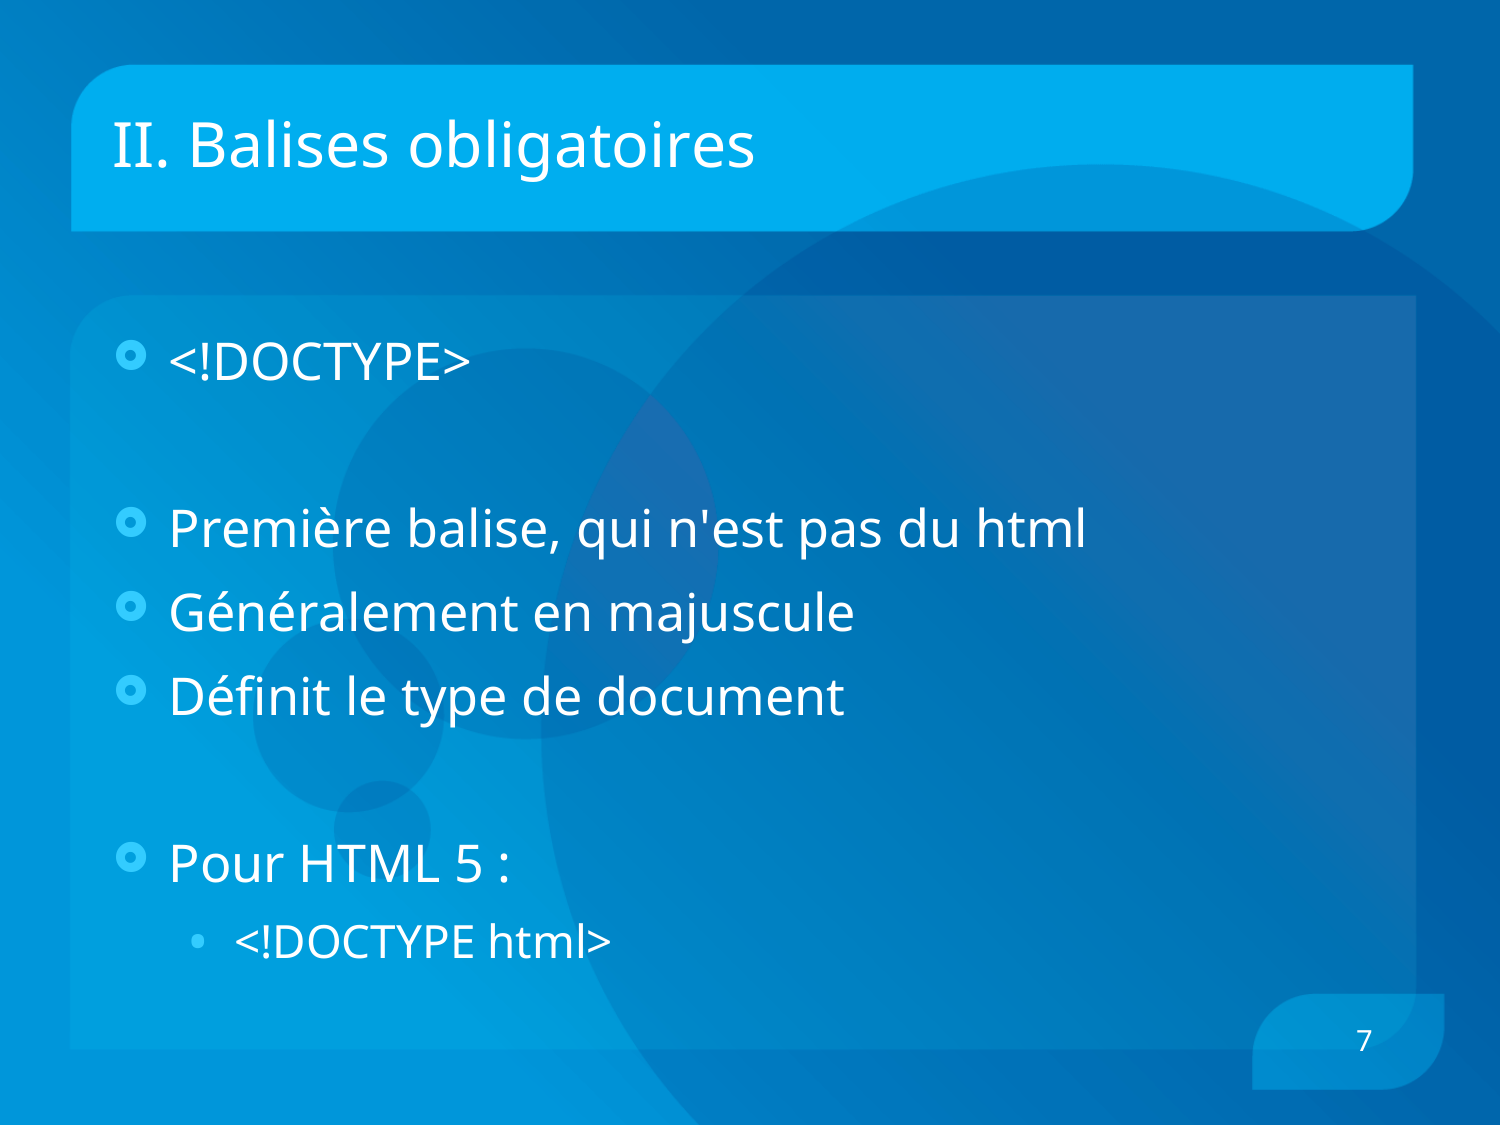

# II. Balises obligatoires
<!DOCTYPE>
Première balise, qui n'est pas du html
Généralement en majuscule
Définit le type de document
Pour HTML 5 :
<!DOCTYPE html>
7